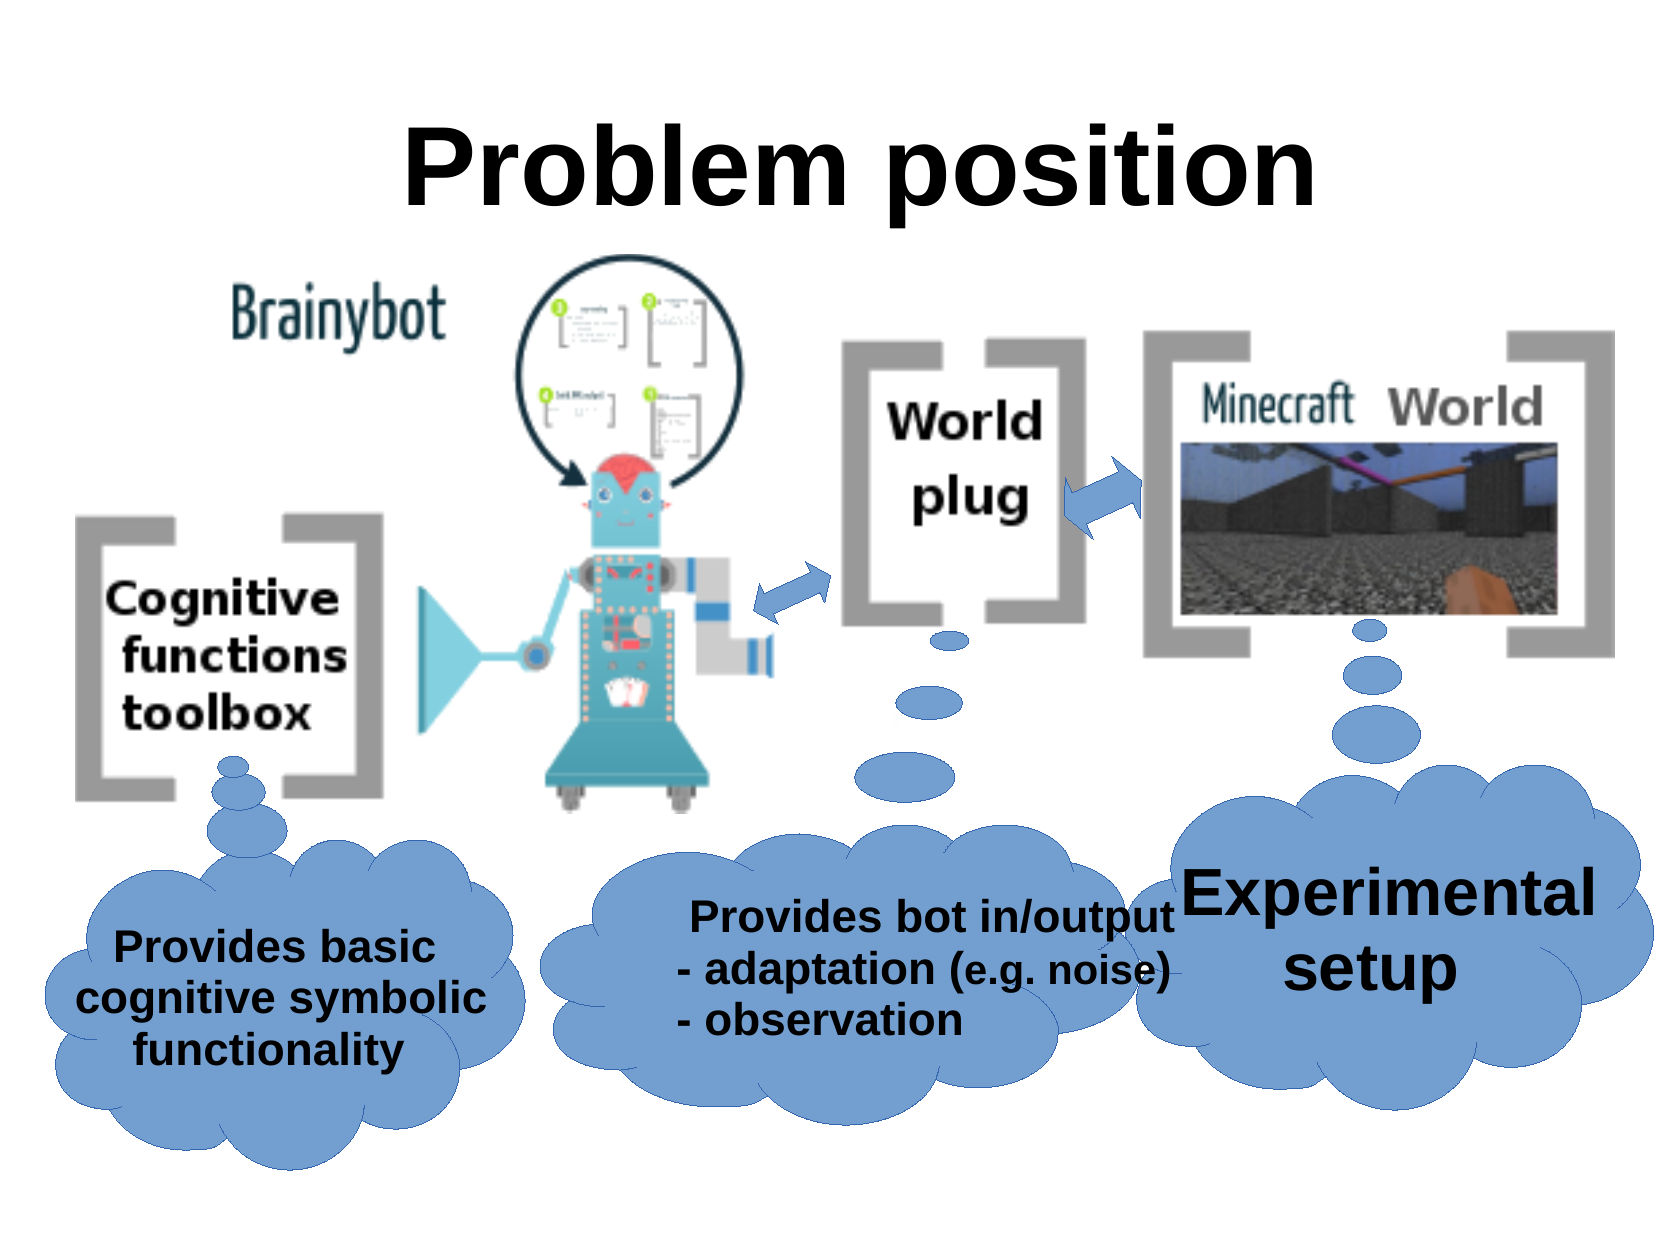

# Problem position
 Experimental
setup
 Provides bot in/output
 - adaptation (e.g. noise)
 - observation
 Provides basic
 cognitive symbolic
functionality